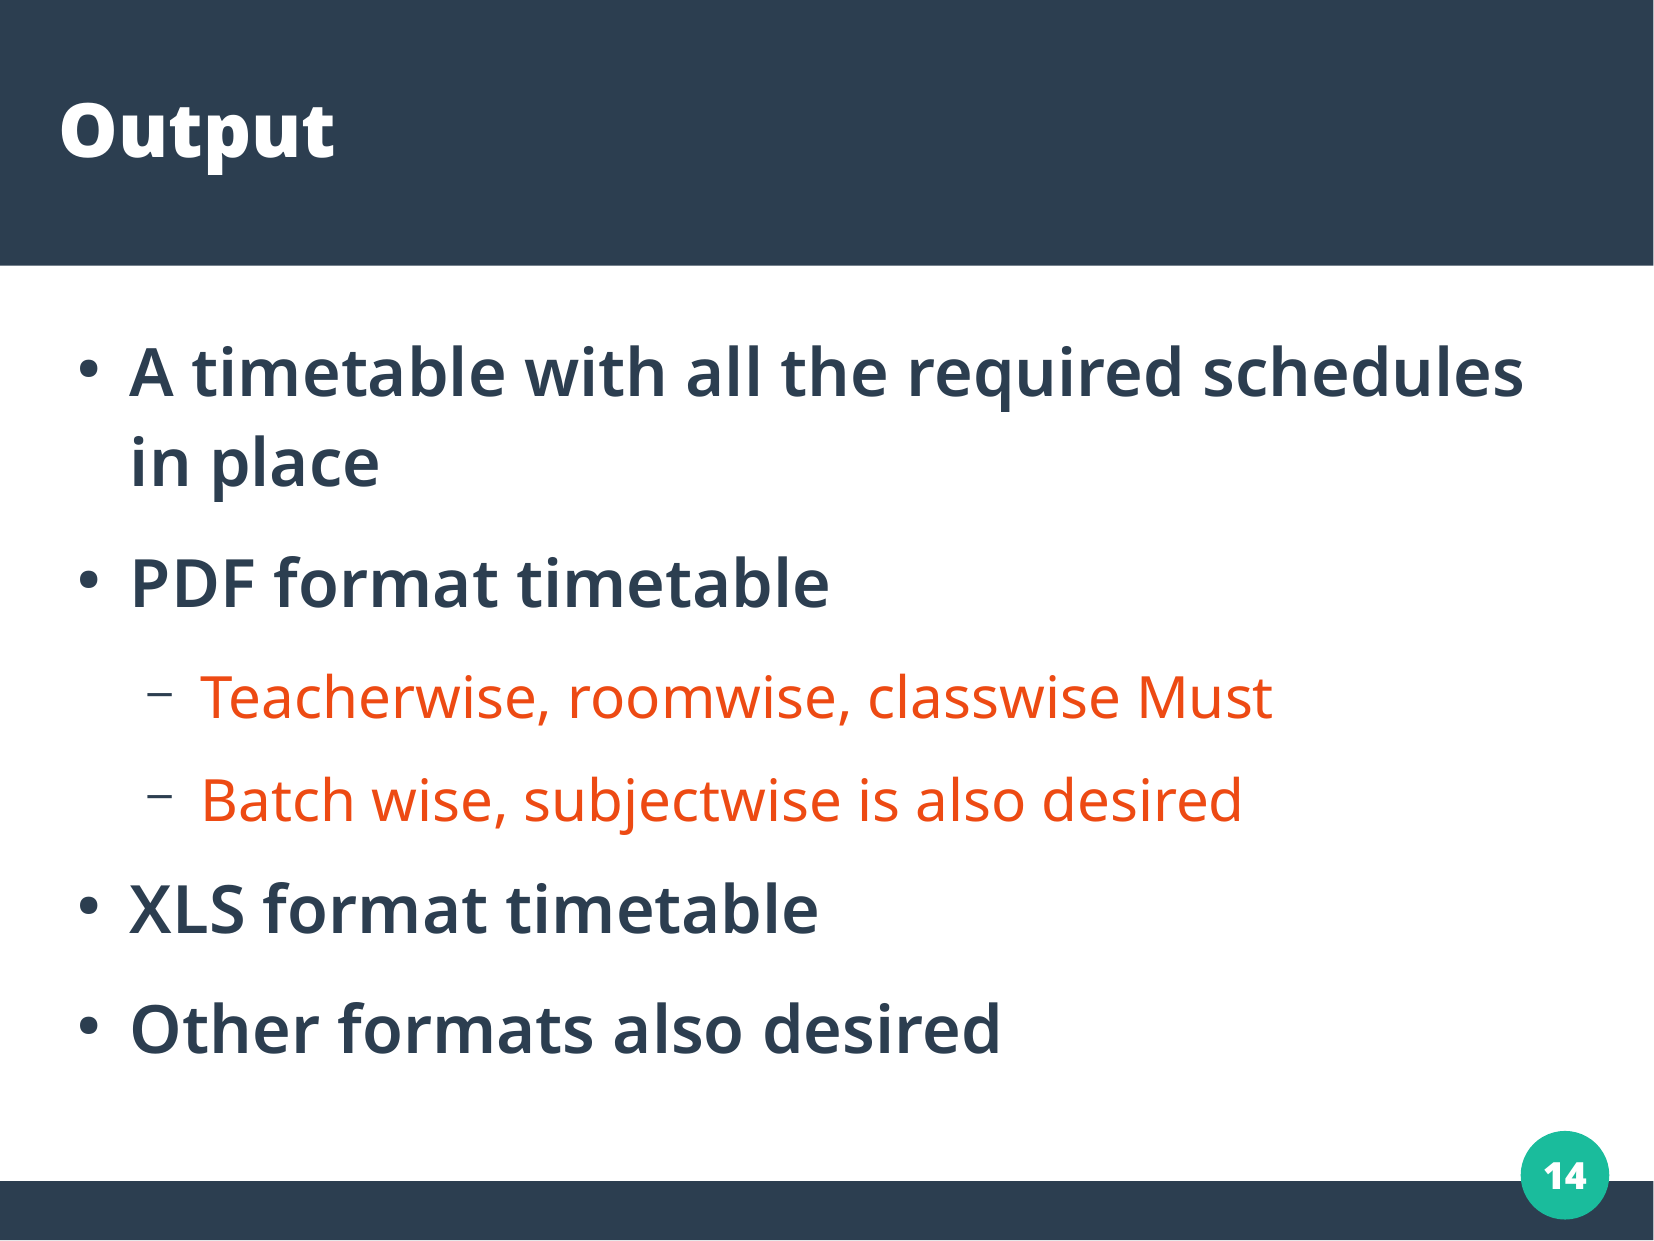

# Output
A timetable with all the required schedules in place
PDF format timetable
Teacherwise, roomwise, classwise Must
Batch wise, subjectwise is also desired
XLS format timetable
Other formats also desired
14